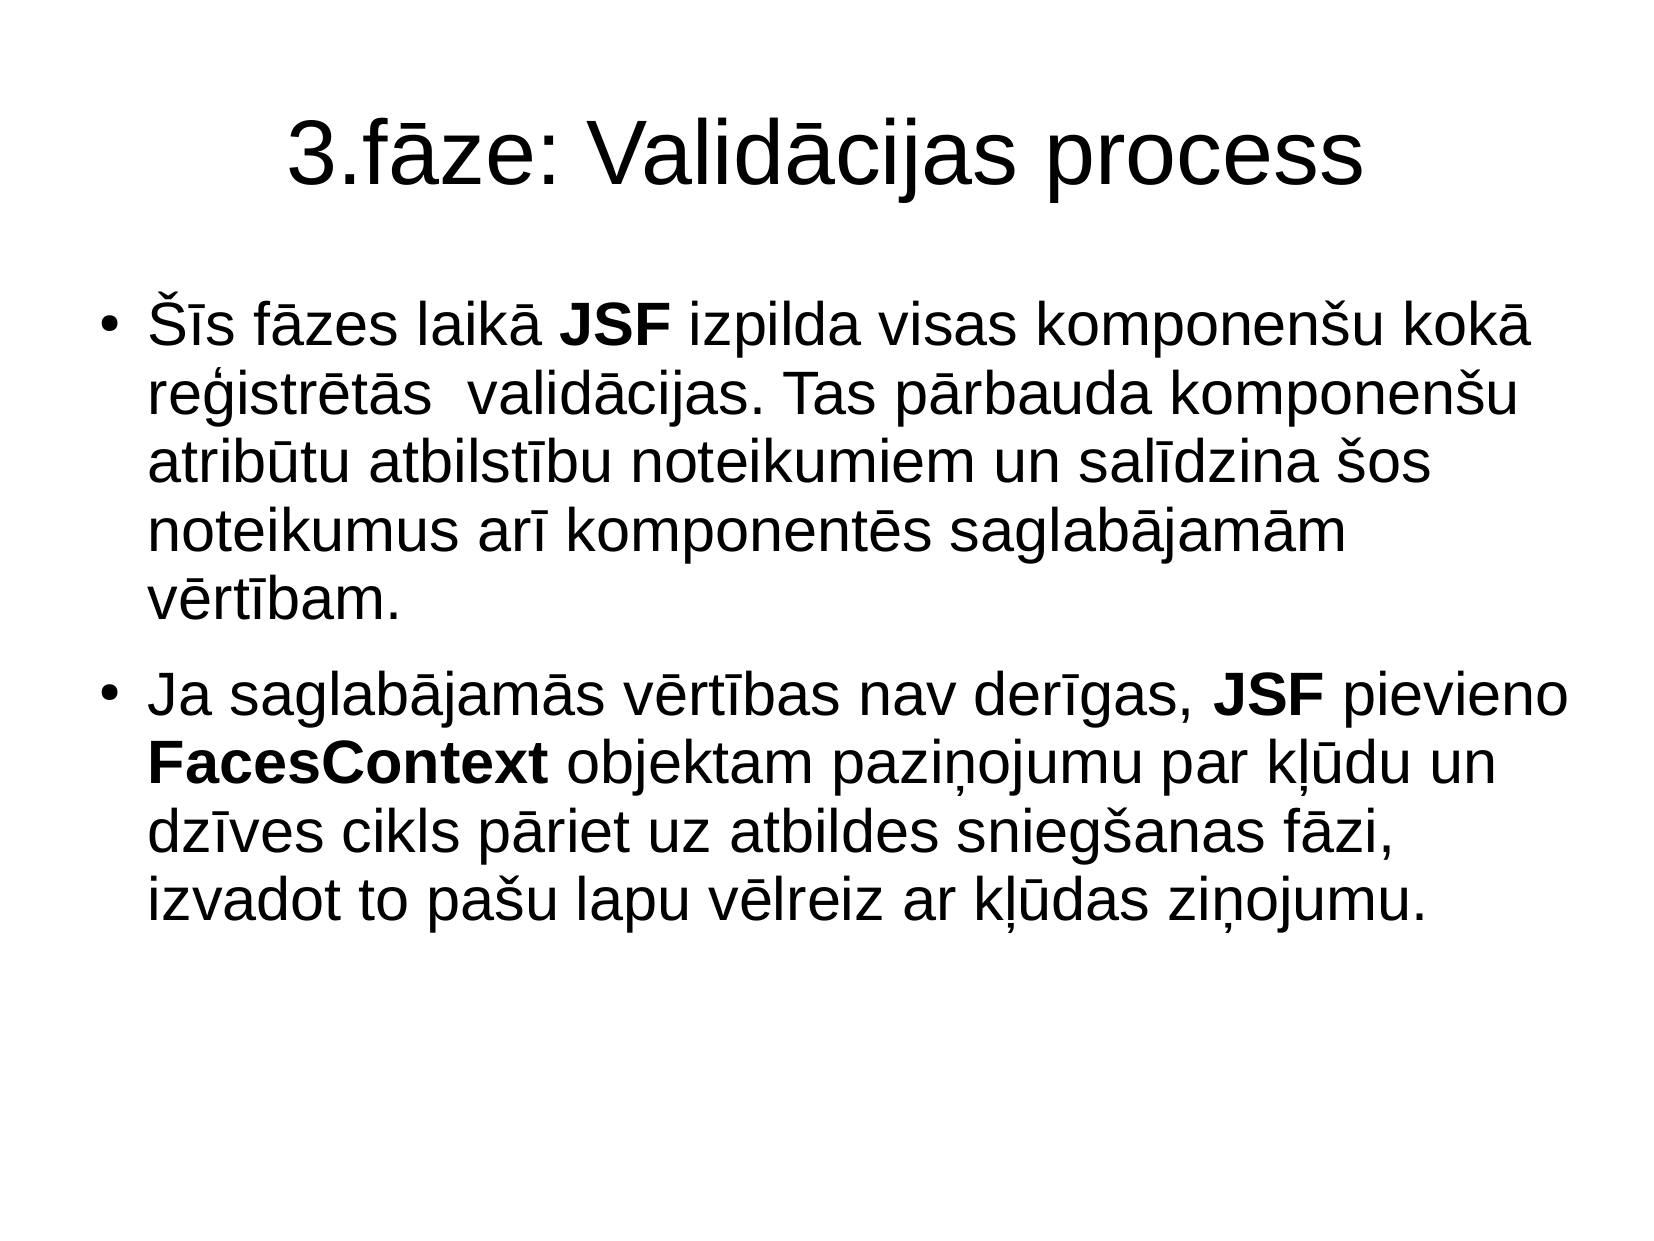

# 3.fāze: Validācijas process
Šīs fāzes laikā JSF izpilda visas komponenšu kokā reģistrētās validācijas. Tas pārbauda komponenšu atribūtu atbilstību noteikumiem un salīdzina šos noteikumus arī komponentēs saglabājamām vērtībam.
Ja saglabājamās vērtības nav derīgas, JSF pievieno FacesContext objektam paziņojumu par kļūdu un dzīves cikls pāriet uz atbildes sniegšanas fāzi, izvadot to pašu lapu vēlreiz ar kļūdas ziņojumu.